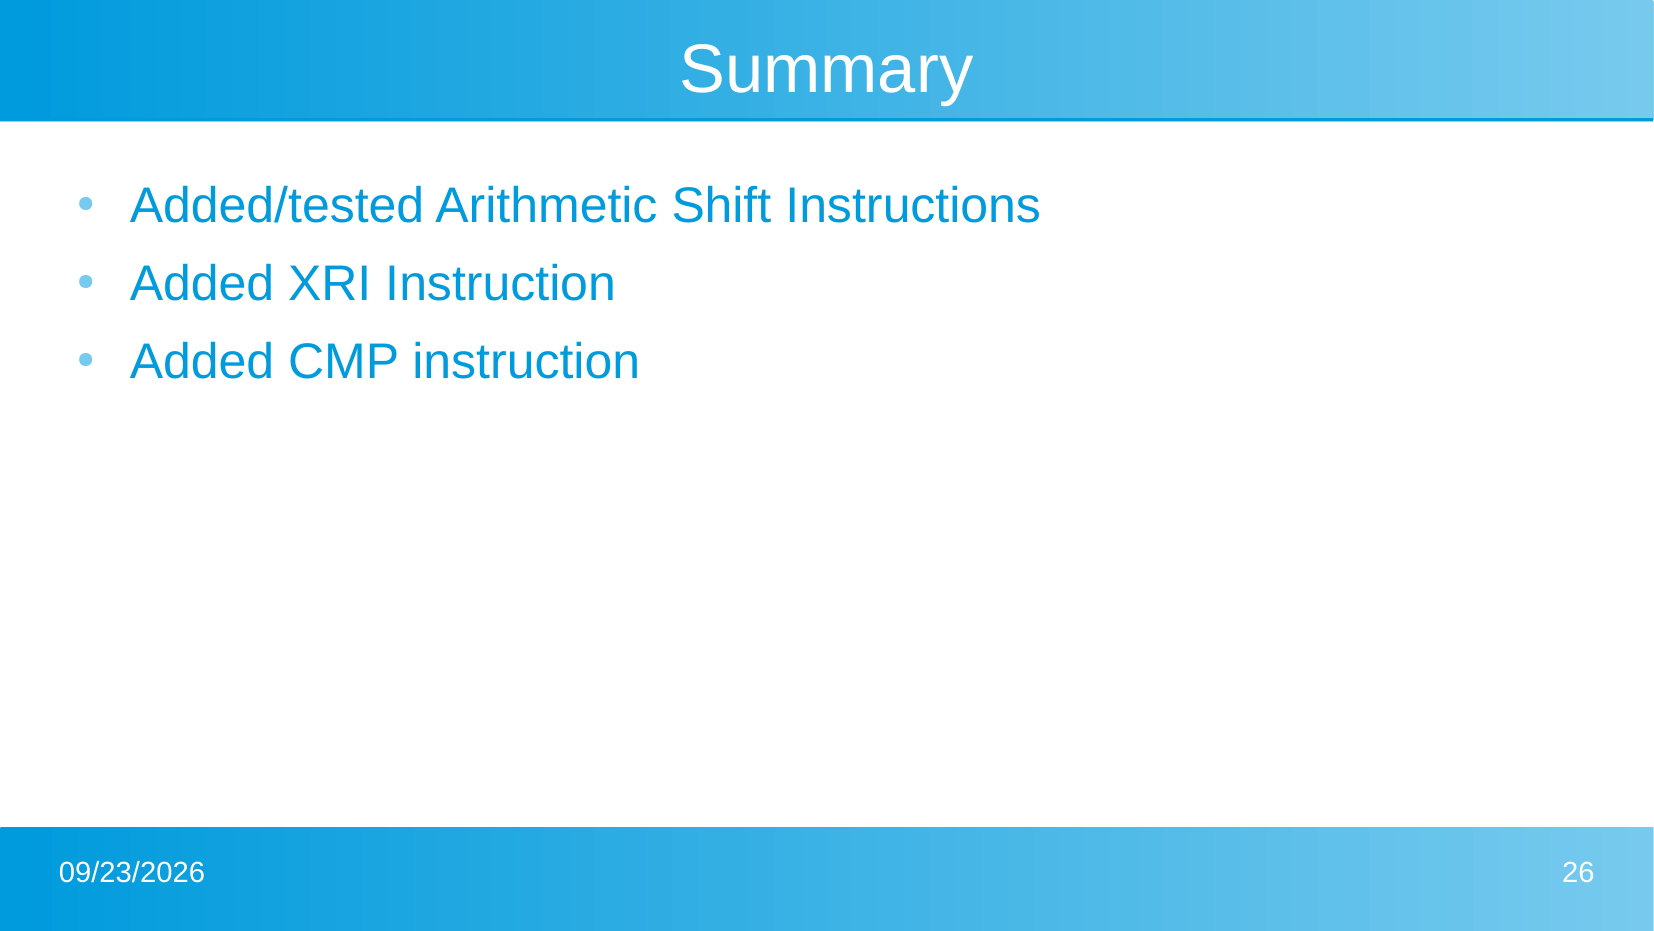

# Summary
Added/tested Arithmetic Shift Instructions
Added XRI Instruction
Added CMP instruction
26